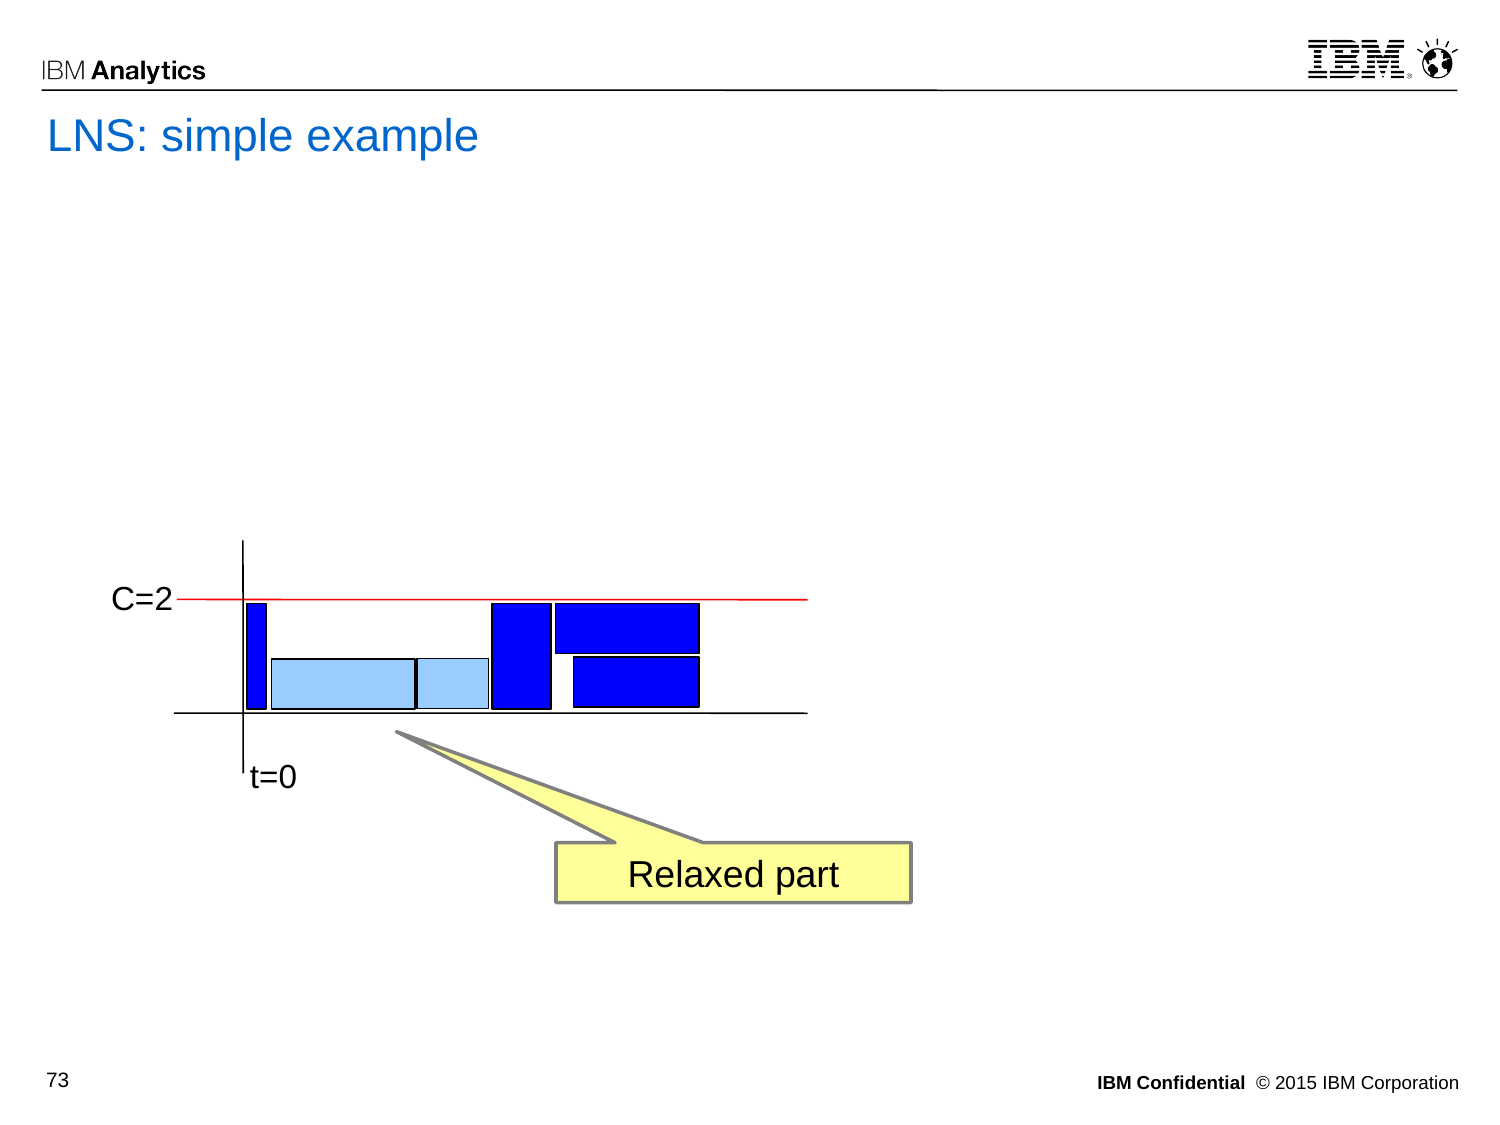

# LNS: simple example
C=2
t=0
Relaxed part